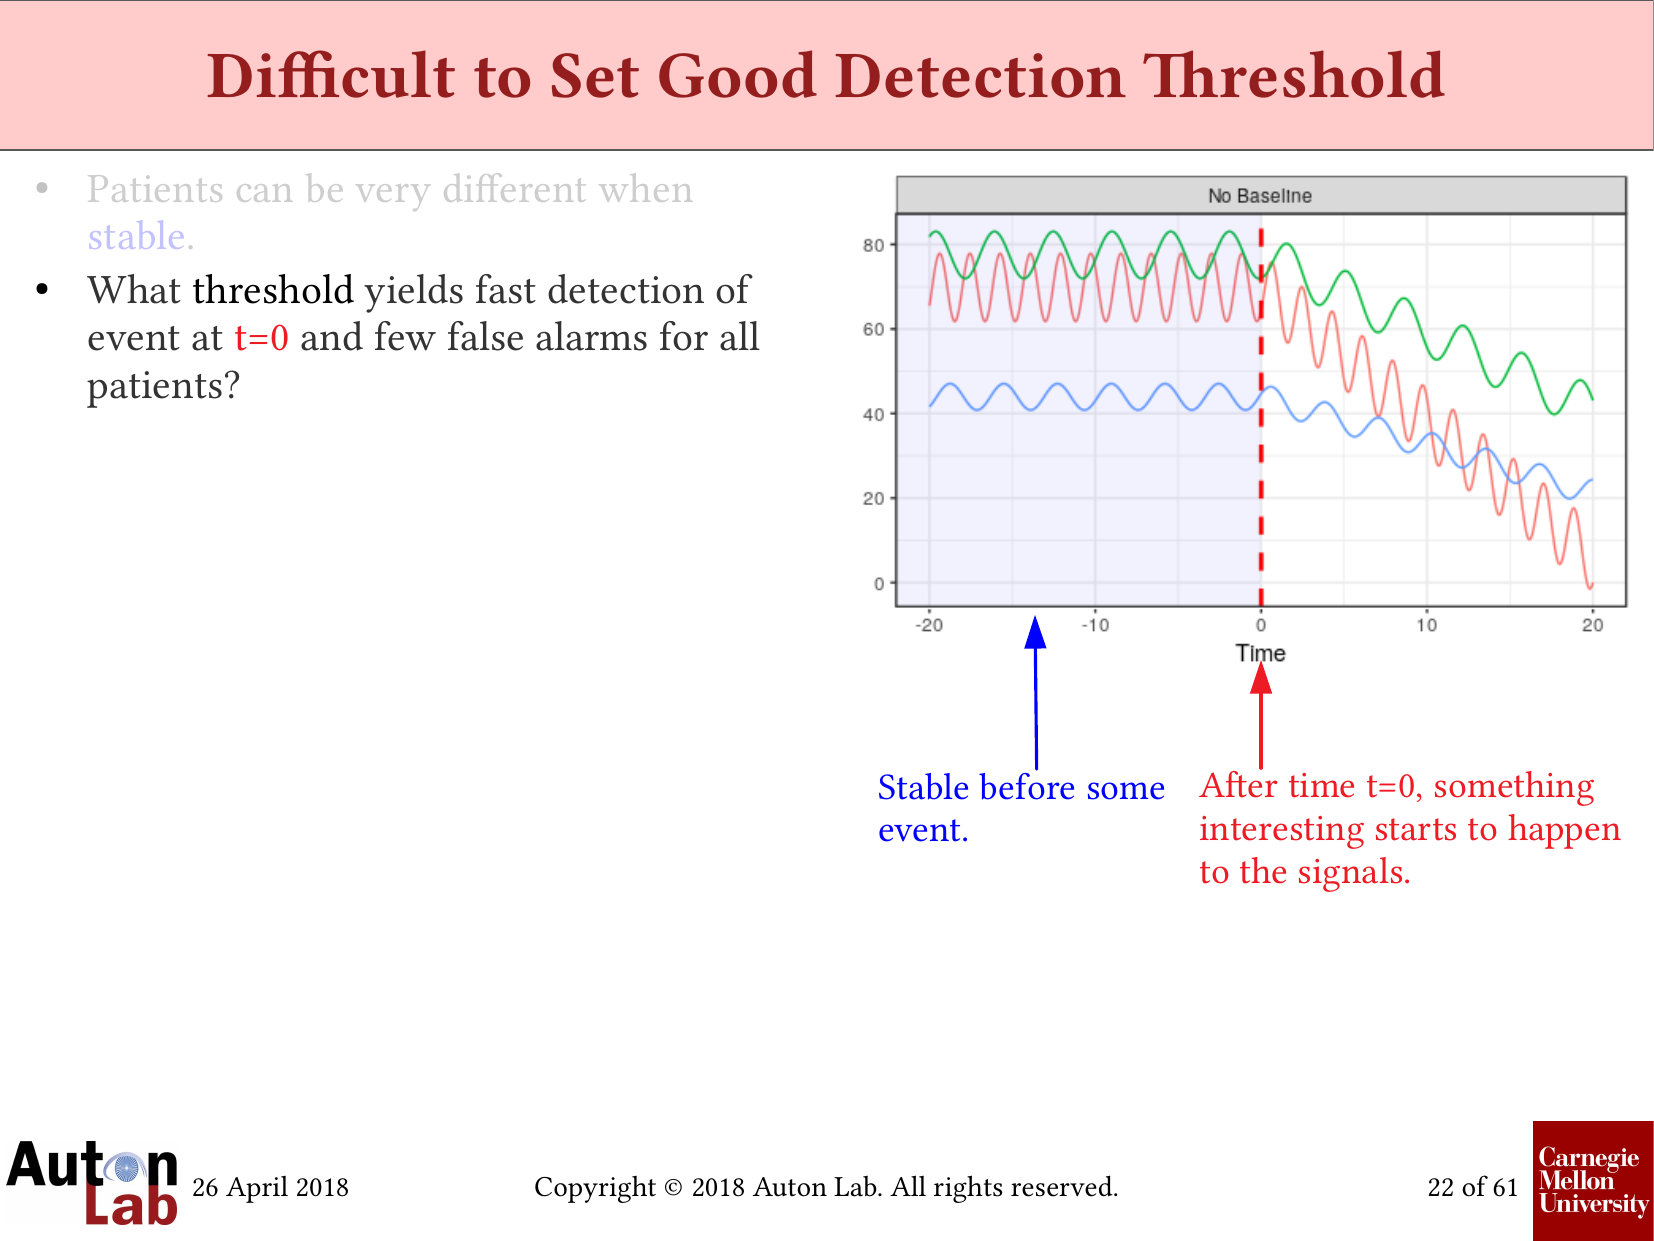

# Difficult to Set Good Detection Threshold
Patients can be very different when stable.
What threshold yields fast detection of event at t=0 and few false alarms for all patients?
After time t=0, something
interesting starts to happen
to the signals.
Stable before some
event.
26 April 2018
22